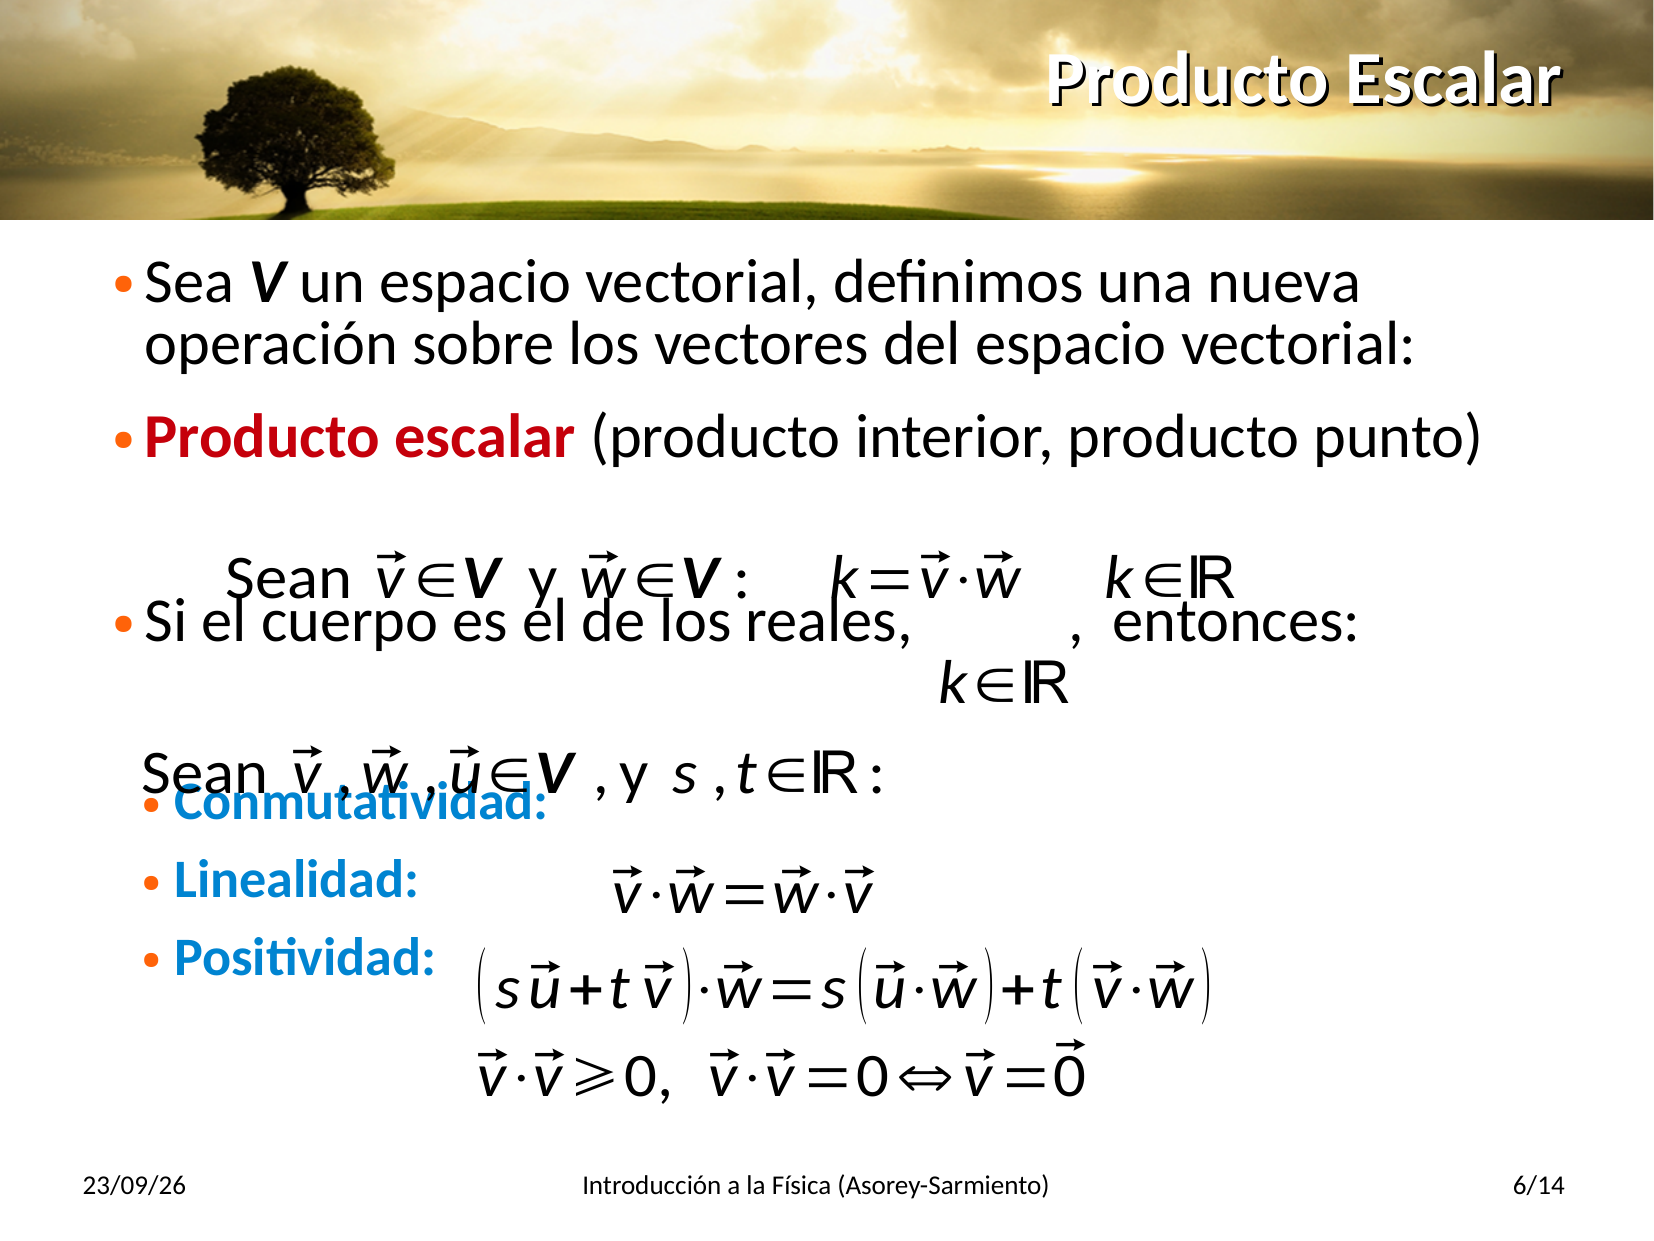

# Producto Escalar
Sea V un espacio vectorial, definimos una nueva operación sobre los vectores del espacio vectorial:
Producto escalar (producto interior, producto punto)
Si el cuerpo es el de los reales, , entonces:
Conmutatividad:
Linealidad:
Positividad:
Introducción a la Física (Asorey-Sarmiento)
6